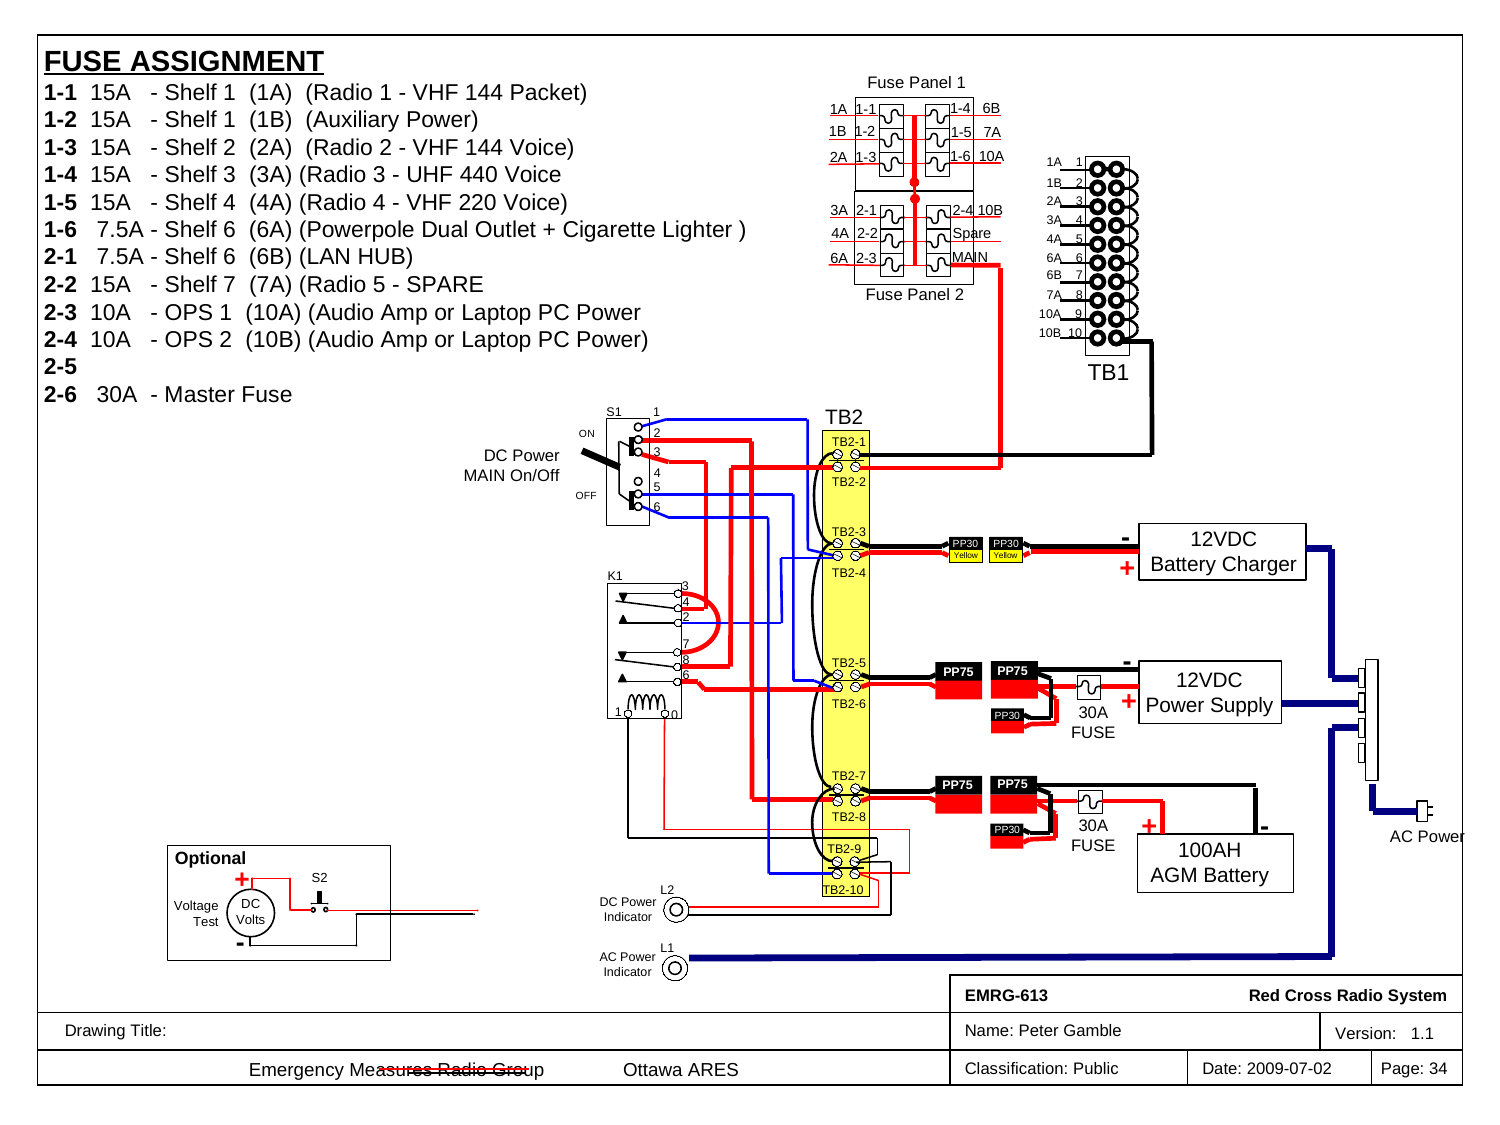

FUSE ASSIGNMENT
1-1 15A - Shelf 1 (1A) (Radio 1 - VHF 144 Packet)
1-2 15A - Shelf 1 (1B) (Auxiliary Power)
1-3 15A - Shelf 2 (2A) (Radio 2 - VHF 144 Voice)
1-4 15A - Shelf 3 (3A) (Radio 3 - UHF 440 Voice
1-5 15A - Shelf 4 (4A) (Radio 4 - VHF 220 Voice)
1-6 7.5A - Shelf 6 (6A) (Powerpole Dual Outlet + Cigarette Lighter )
2-1 7.5A - Shelf 6 (6B) (LAN HUB)
2-2 15A - Shelf 7 (7A) (Radio 5 - SPARE
2-3 10A - OPS 1 (10A) (Audio Amp or Laptop PC Power
2-4 10A - OPS 2 (10B) (Audio Amp or Laptop PC Power)
2-5
2-6 30A - Master Fuse
Fuse Panel 1
1-4 6B
1A 1-1
1B 1-2
1-5 7A
1-6 10A
2A 1-3
1A 1
1B 2
2A 3
3A 4
4A 5
6A 6
6B 7
7A 8
10A 9
10B 10
TB1
3A 2-1
2-4 10B
4A 2-2
Spare
MAIN
6A 2-3
Fuse Panel 2
TB2
S1
1
2
ON
3
4
5
OFF
6
TB2-1
DC Power
MAIN On/Off
TB2-2
-
TB2-3
12VDC
Battery Charger
PP30
Yellow
PP30
Yellow
+
TB2-4
K1
3
4
2
7
8
6
1
0
-
PP75
+
30A
FUSE
PP30
TB2-5
PP75
12VDC
Power Supply
TB2-6
TB2-7
PP75
PP75
30A
FUSE
PP30
TB2-8
+
-
AC Power
100AH
AGM Battery
TB2-9
L2
TB2-10
DC Power
Indicator
L1
AC Power
Indicator
Emergency Measures Radio Group Ottawa ARES
Page: